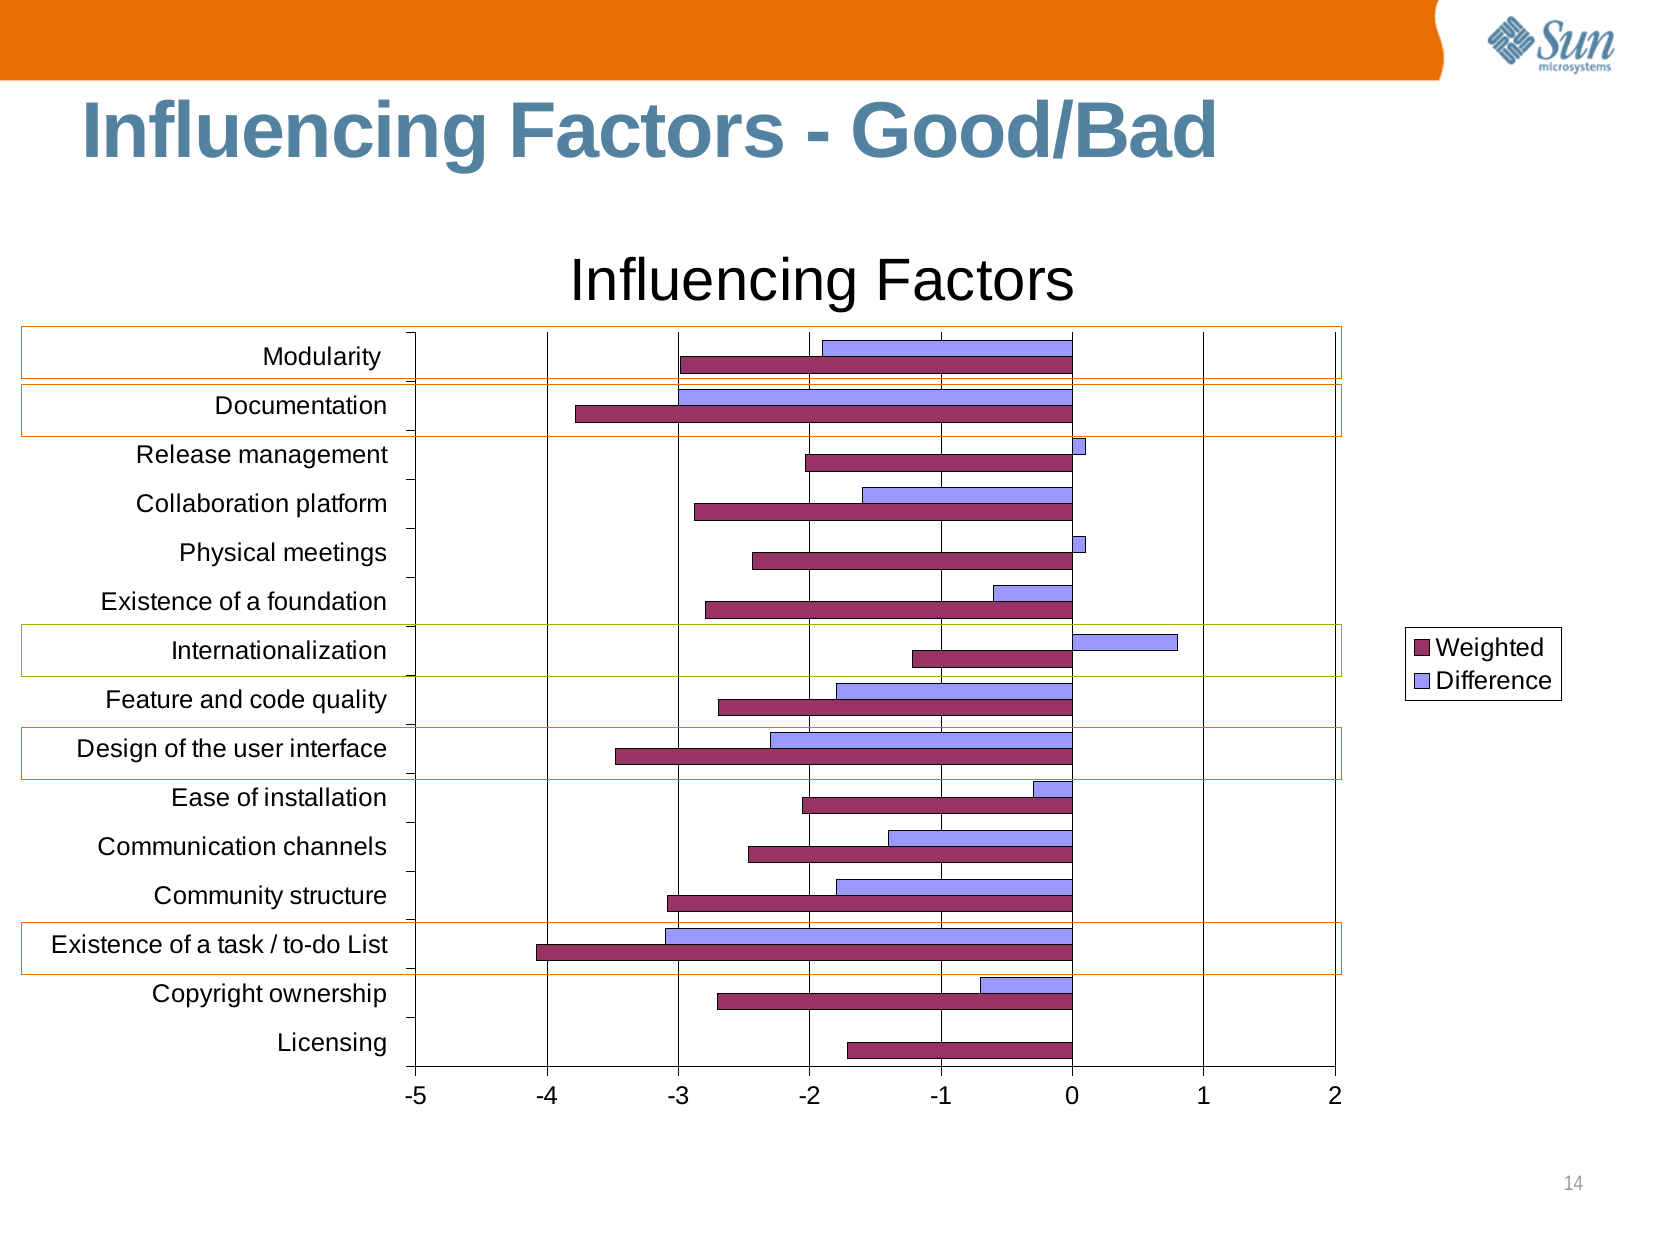

# Influencing Factors - Good/Bad
### Chart: Influencing Factors
| Category | Difference | Weighted |
|---|---|---|
| Modularity | -1.9 | -2.988 |
| Documentation | -3.0 | -3.784 |
| Release management | 0.0999999999999996 | -2.03 |
| Collaboration platform | -1.6 | -2.88 |
| Physical meetings | 0.100000000000001 | -2.438 |
| Existence of a foundation | -0.600000000000001 | -2.793 |
| Internationalization | 0.800000000000001 | -1.216 |
| Feature and code quality | -1.8 | -2.697 |
| Design of the user interface | -2.3 | -3.476 |
| Ease of installation | -0.3 | -2.052 |
| Communication channels | -1.4 | -2.465 |
| Community structure | -1.8 | -3.081 |
| Existence of a task / to-do List | -3.1 | -4.08 |
| Copyright ownership | -0.699999999999999 | -2.706 |
| Licensing | 0.0 | -1.716 |